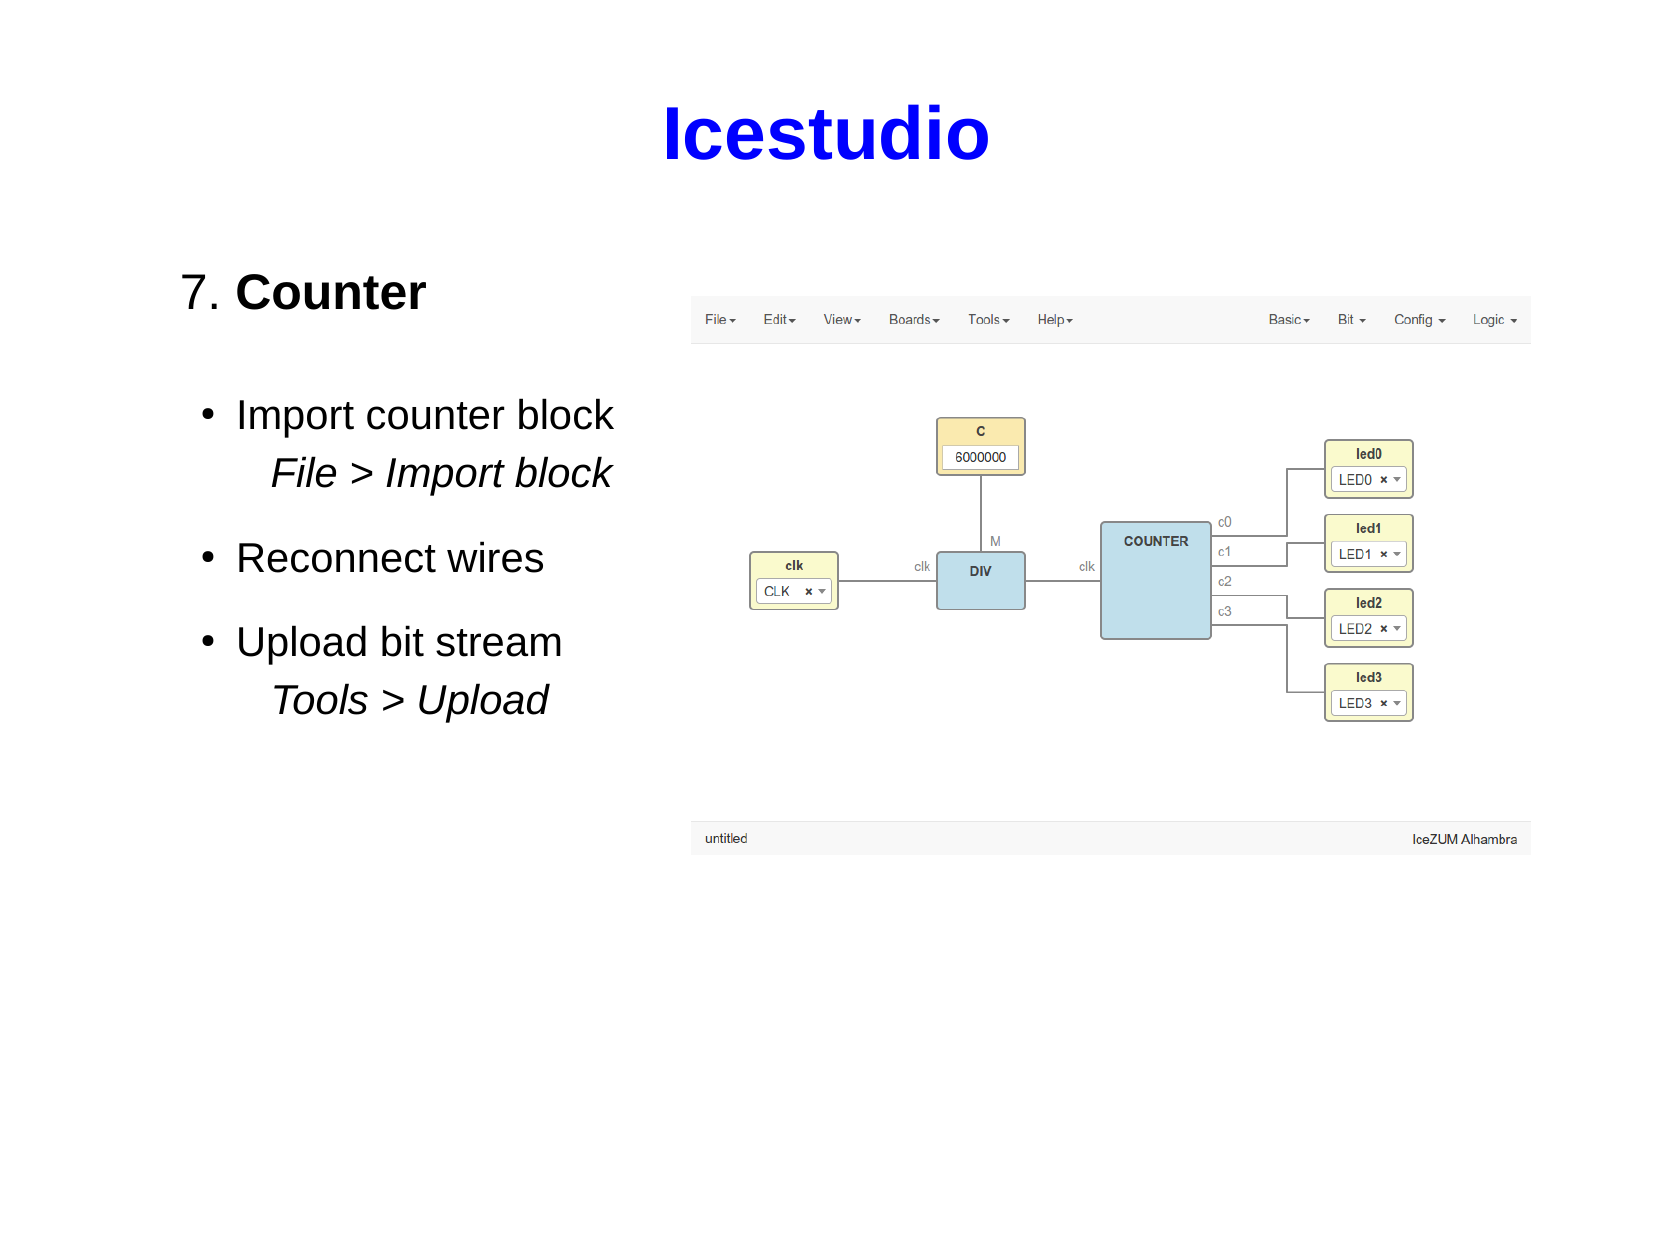

# Icestudio
7. Counter
Import counter block
 File > Import block
Reconnect wires
Upload bit stream
 Tools > Upload